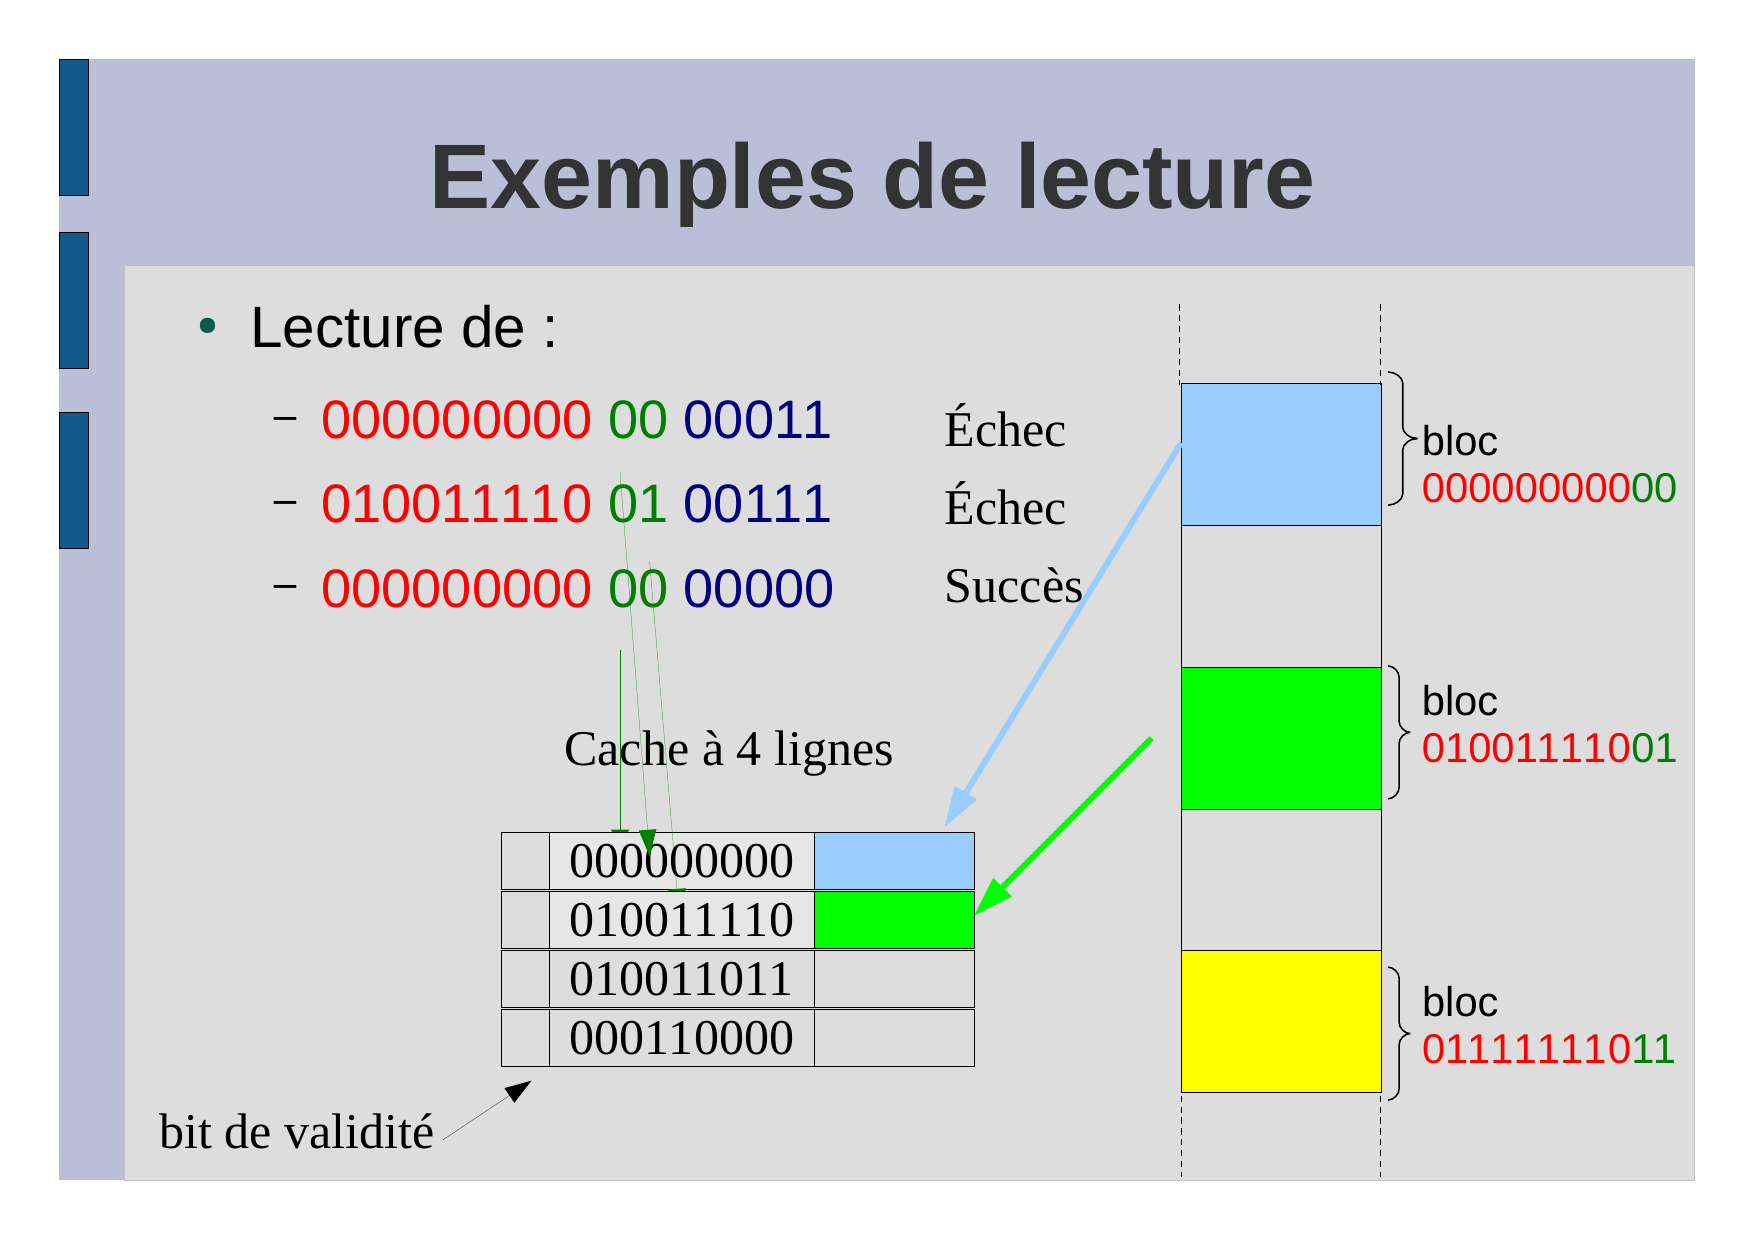

# Exemples de lecture
Lecture de :
000000000 00 00011
010011110 01 00111
000000000 00 00000
Échec
Échec
Succès
bloc
00000000000
bloc
01001111001
Cache à 4 lignes
011000000
000000000
010011010
010011110
010011011
bloc
01111111011
000110000
bit de validité